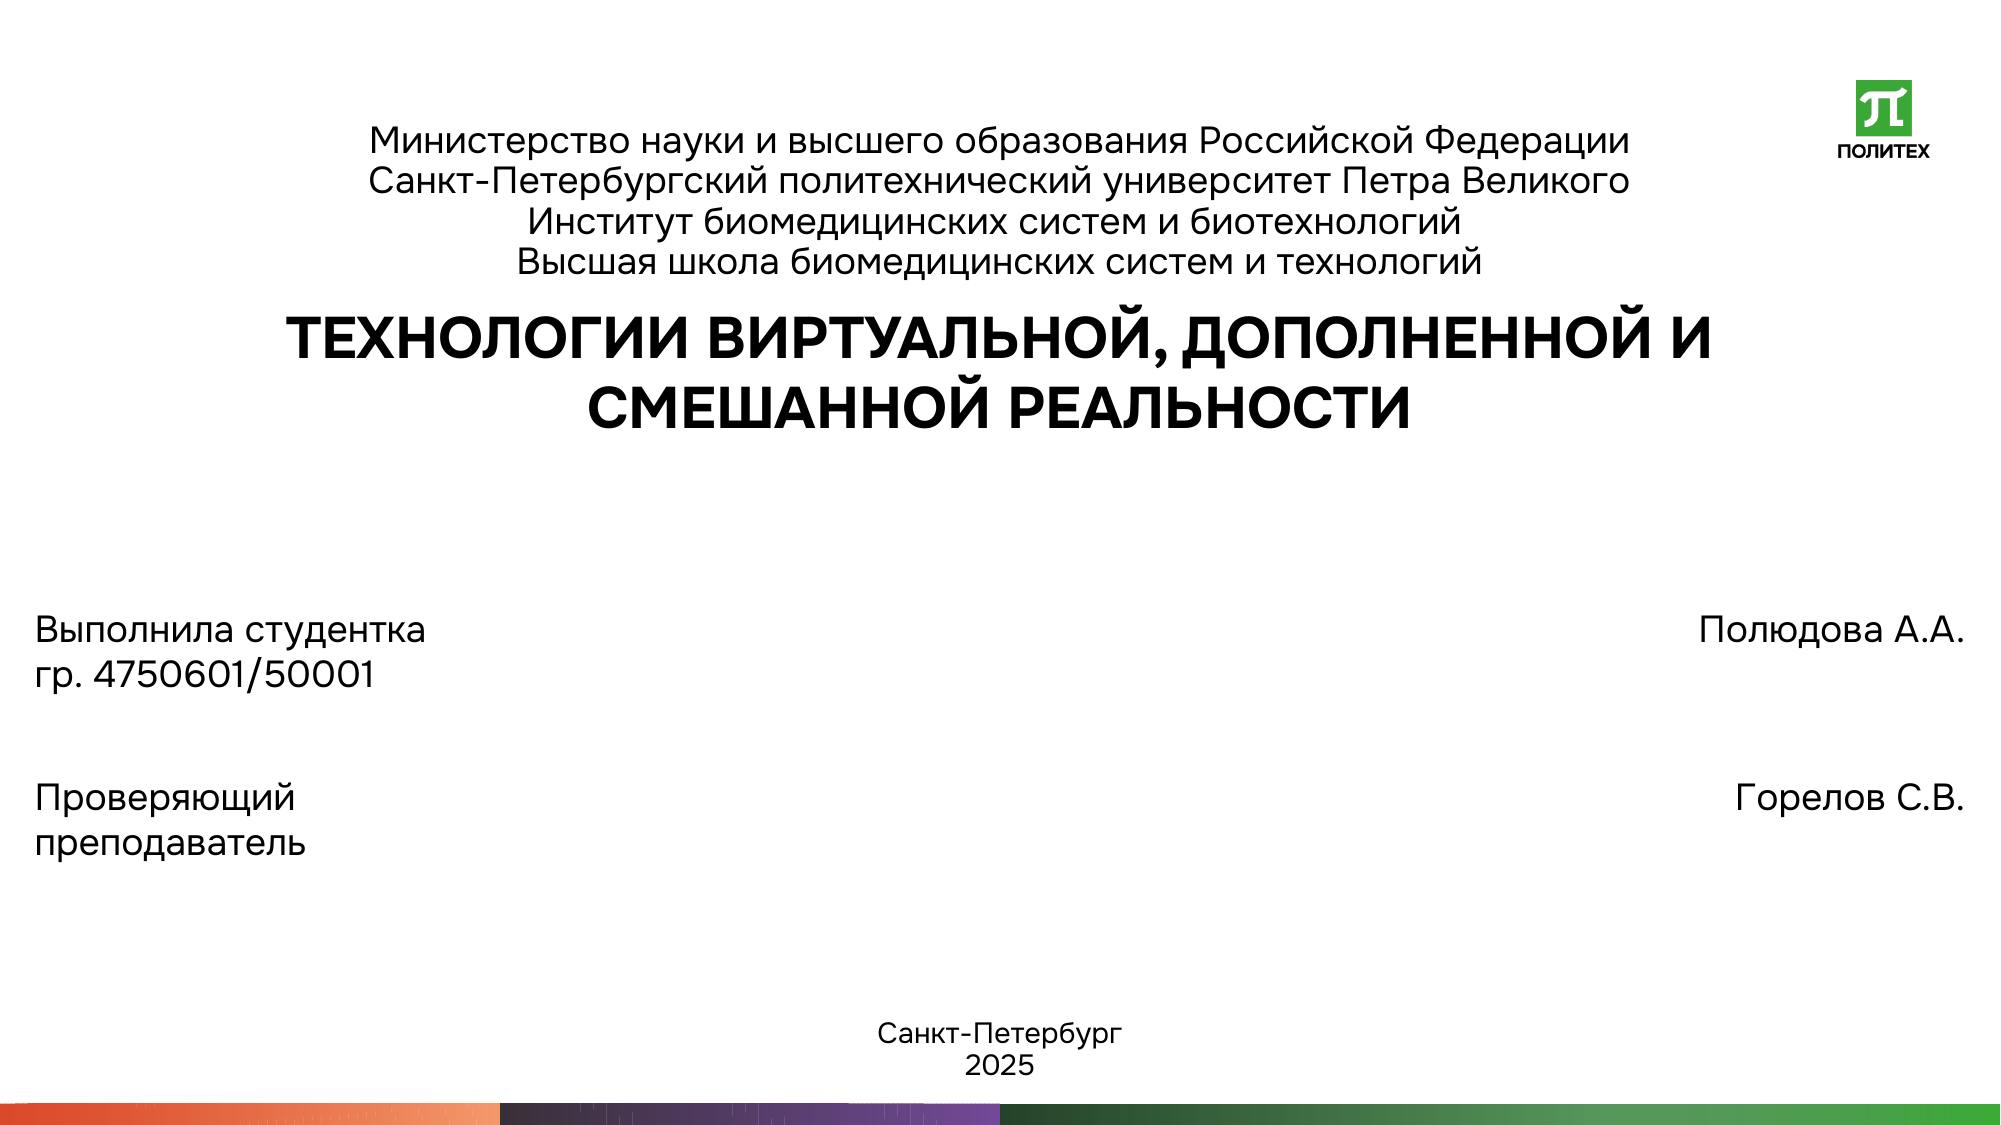

Министерство науки и высшего образования Российской Федерации Санкт-Петербургский политехнический университет Петра Великого Институт биомедицинских систем и биотехнологий
Высшая школа биомедицинских систем и технологий
ТЕХНОЛОГИИ ВИРТУАЛЬНОЙ, ДОПОЛНЕННОЙ И СМЕШАННОЙ РЕАЛЬНОСТИ
Выполнила студентка гр. 4750601/50001
Полюдова А.А.
Проверяющий преподаватель
Горелов С.В.
Санкт-Петербург
2025